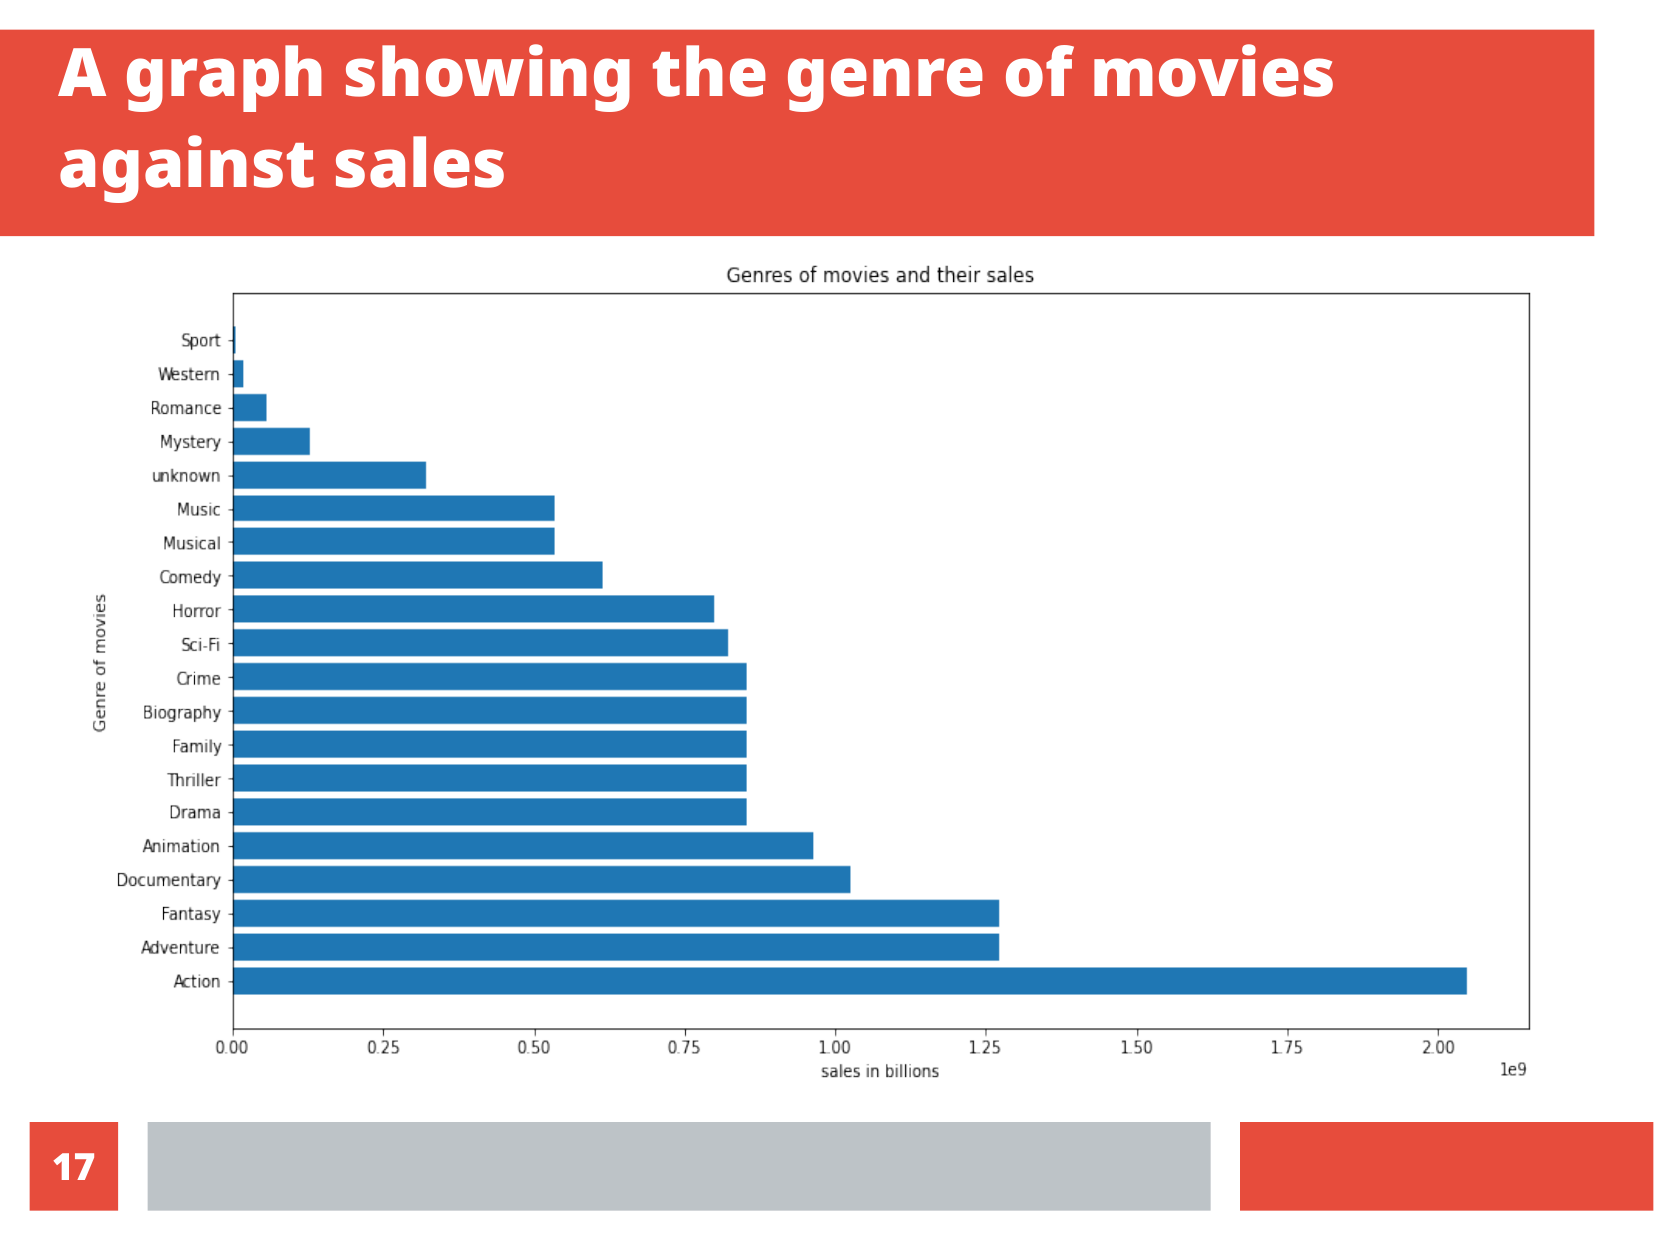

# A graph showing the genre of movies against sales
17